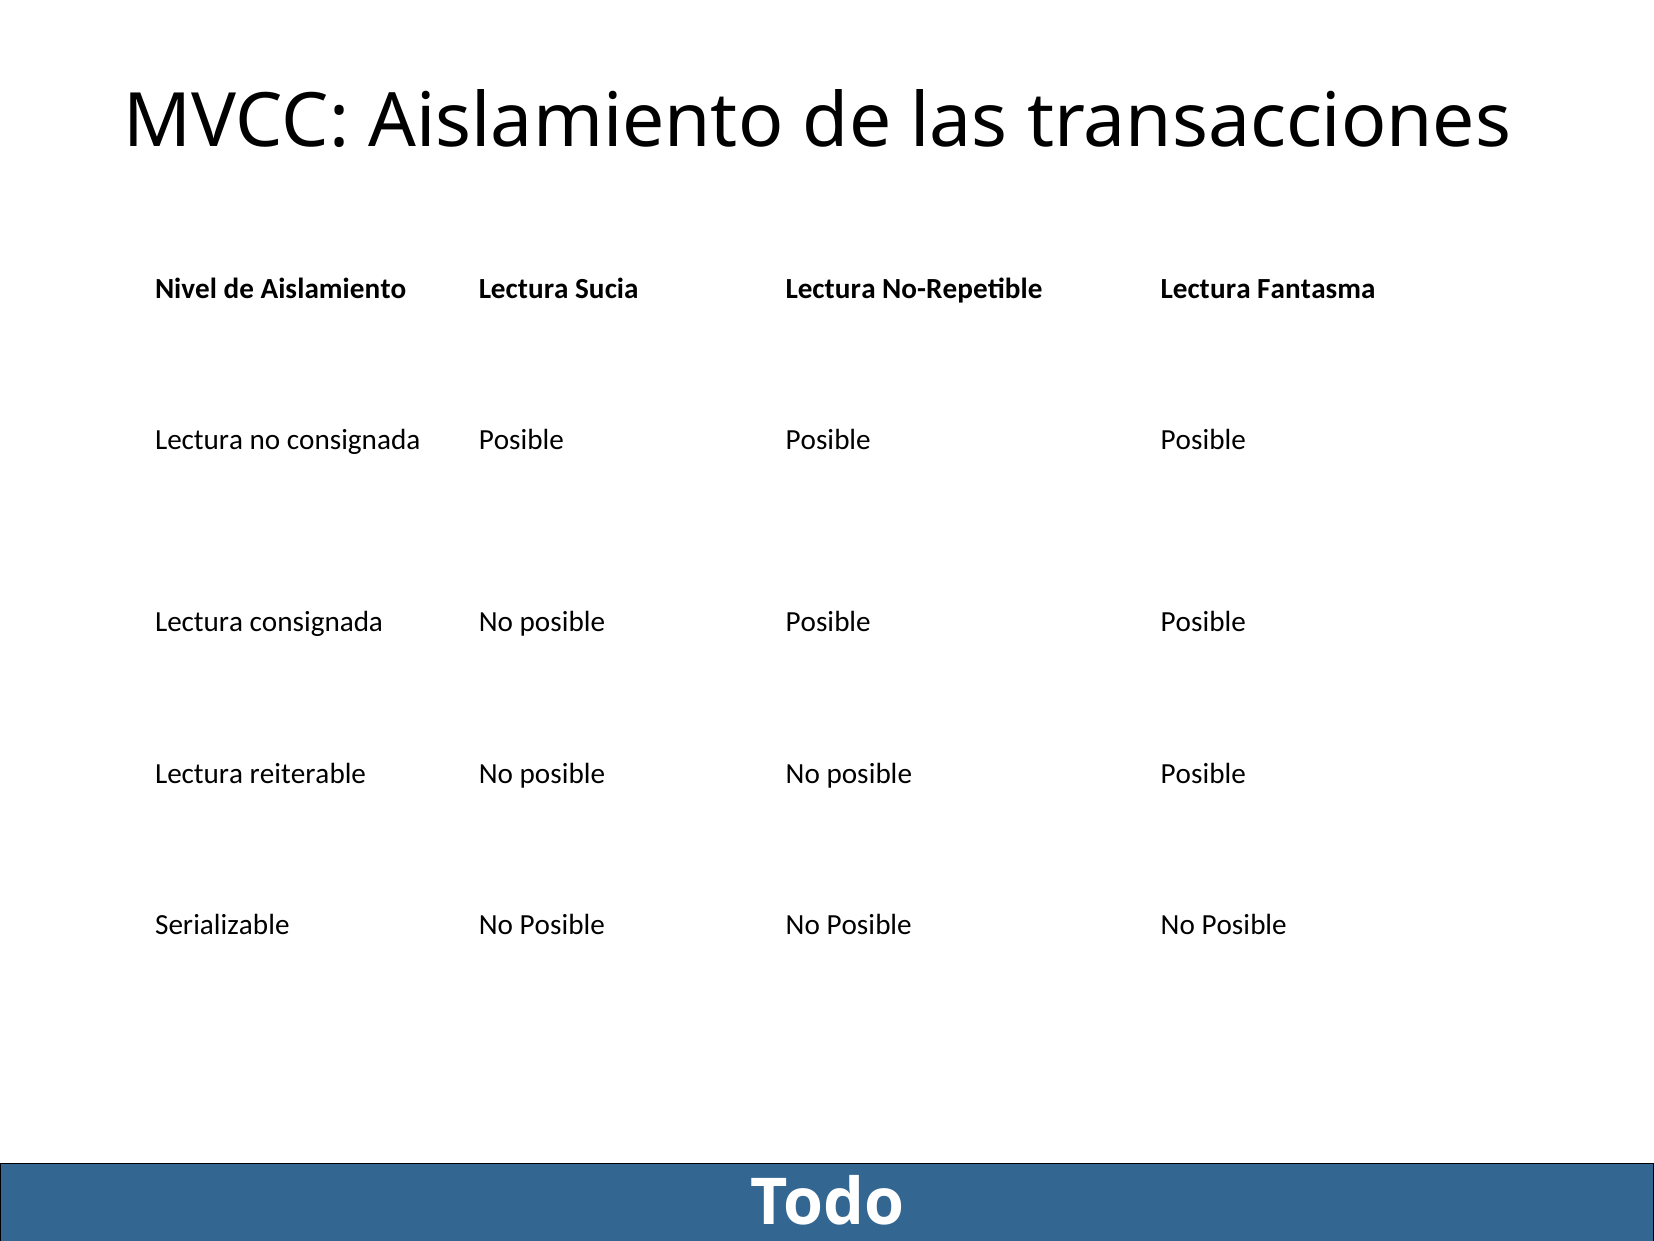

# MVCC: Aislamiento de las transacciones
| Nivel de Aislamiento | Lectura Sucia | Lectura No-Repetible | Lectura Fantasma |
| --- | --- | --- | --- |
| Lectura no consignada | Posible | Posible | Posible |
| Lectura consignada | No posible | Posible | Posible |
| Lectura reiterable | No posible | No posible | Posible |
| Serializable | No Posible | No Posible | No Posible |